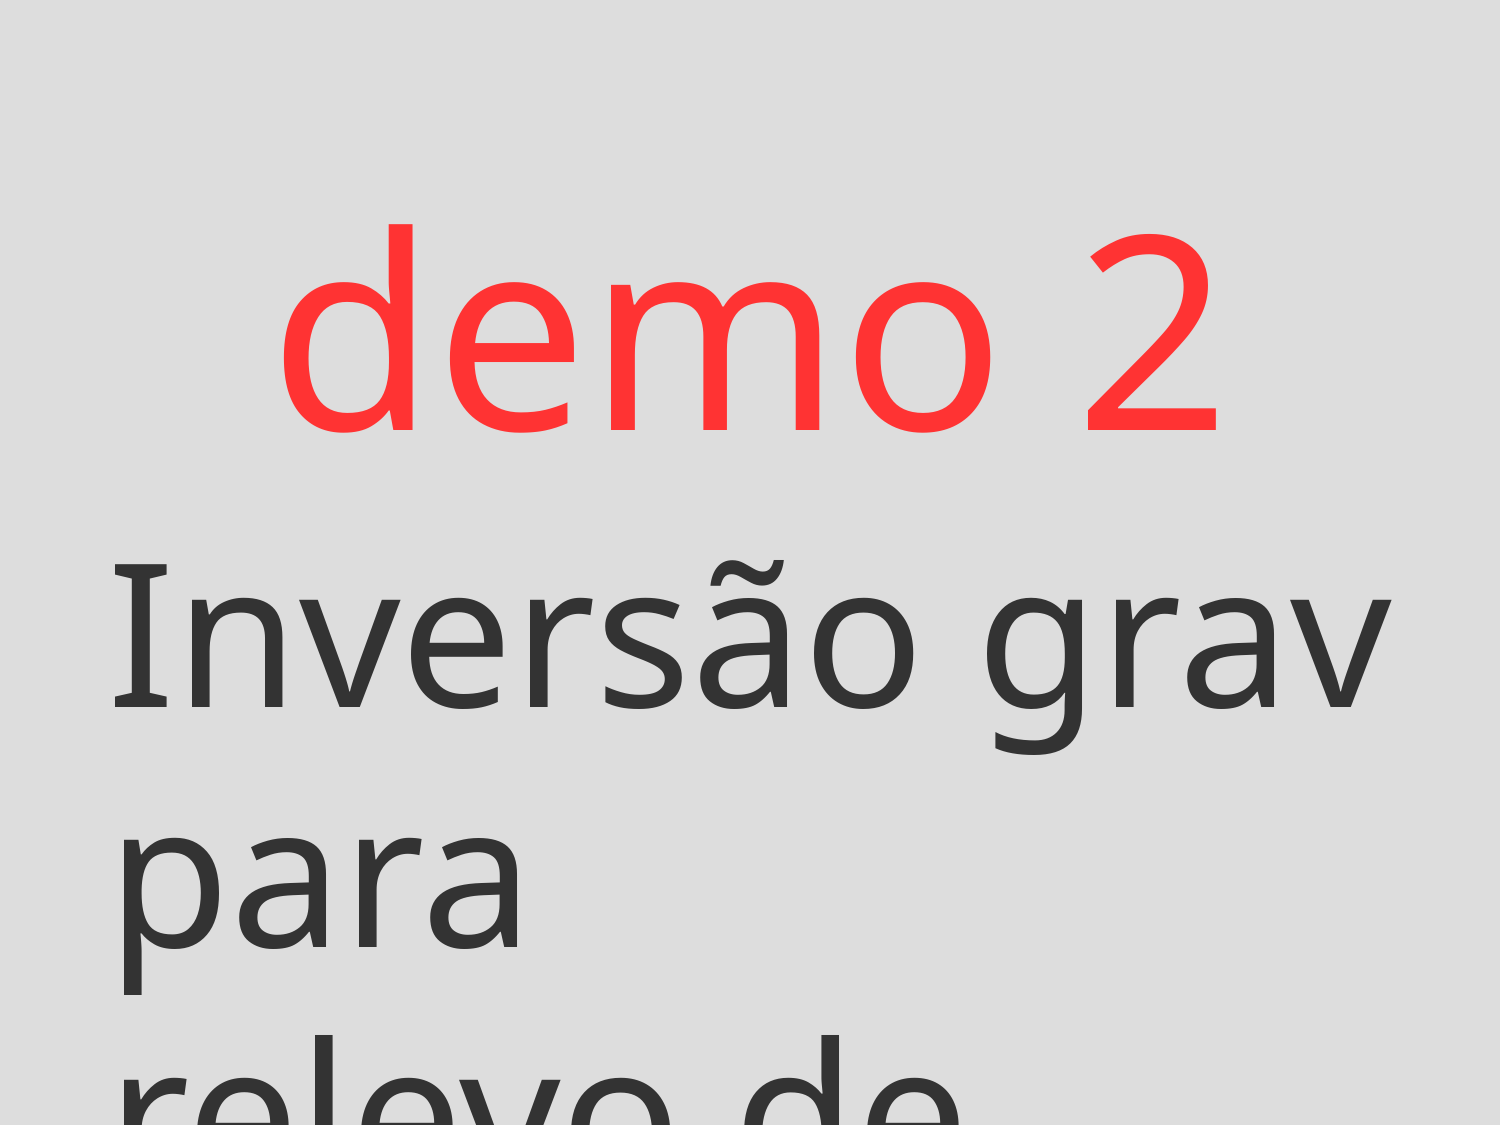

# demo 2
Inversão grav para
relevo de bacia 2D